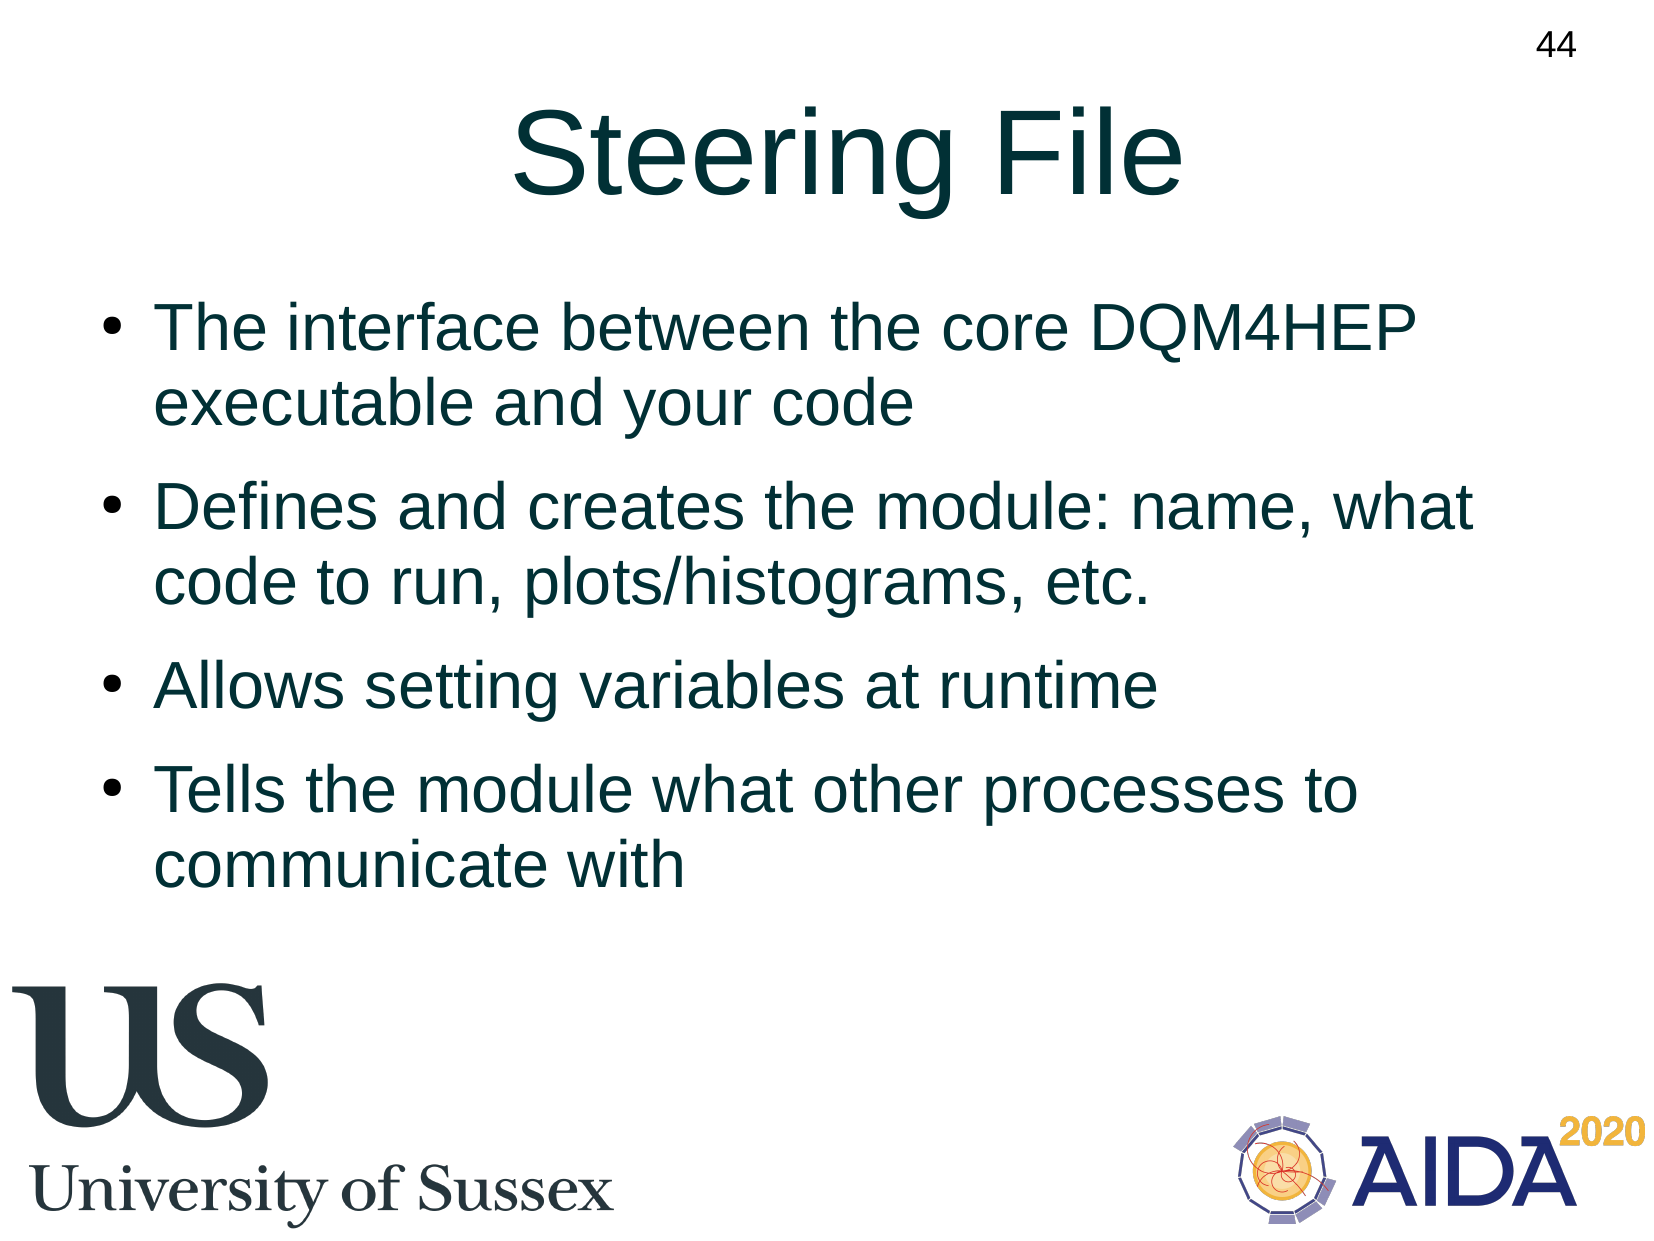

# Steering File
The interface between the core DQM4HEP executable and your code
Defines and creates the module: name, what code to run, plots/histograms, etc.
Allows setting variables at runtime
Tells the module what other processes to communicate with